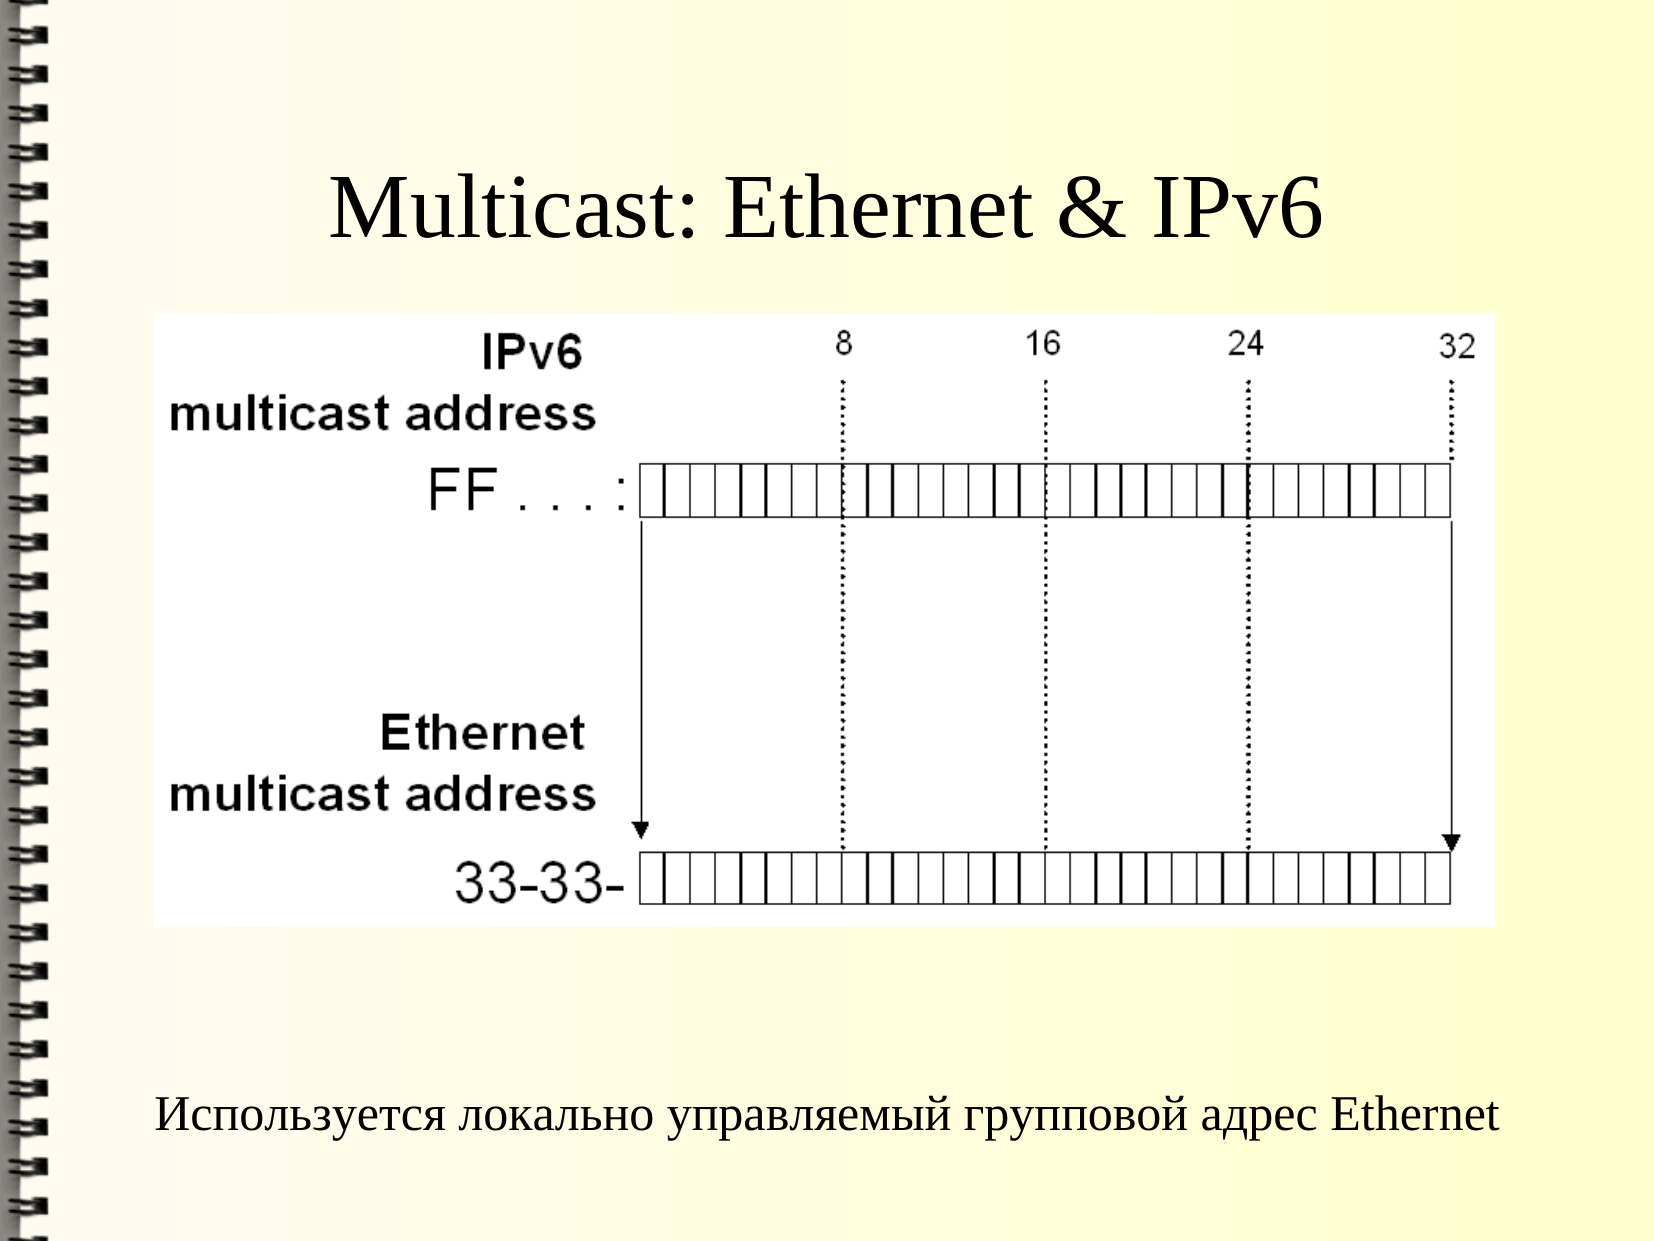

# Multicast: Ethernet & IPv6
Используется локально управляемый групповой адрес Ethernet